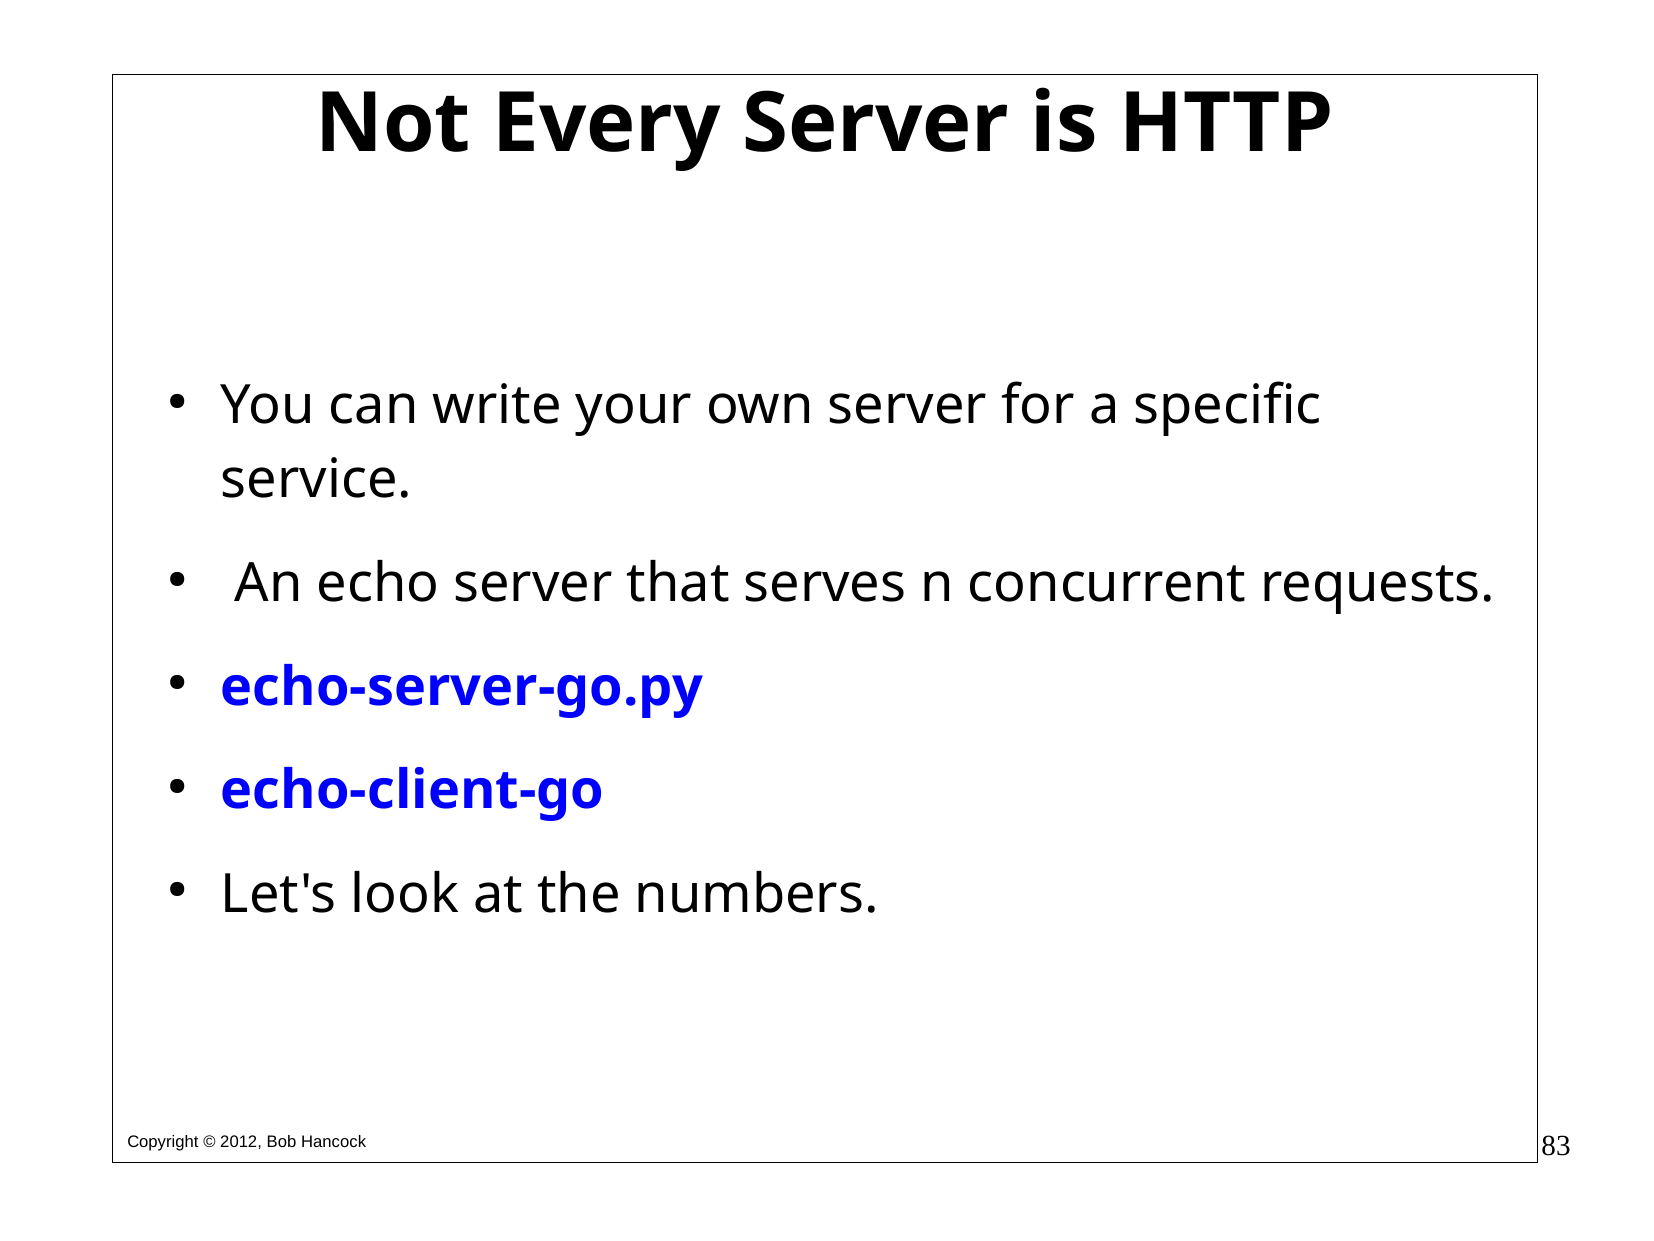

# Not Every Server is HTTP
You can write your own server for a specific service.
 An echo server that serves n concurrent requests.
echo-server-go.py
echo-client-go
Let's look at the numbers.
Copyright © 2012, Bob Hancock
83